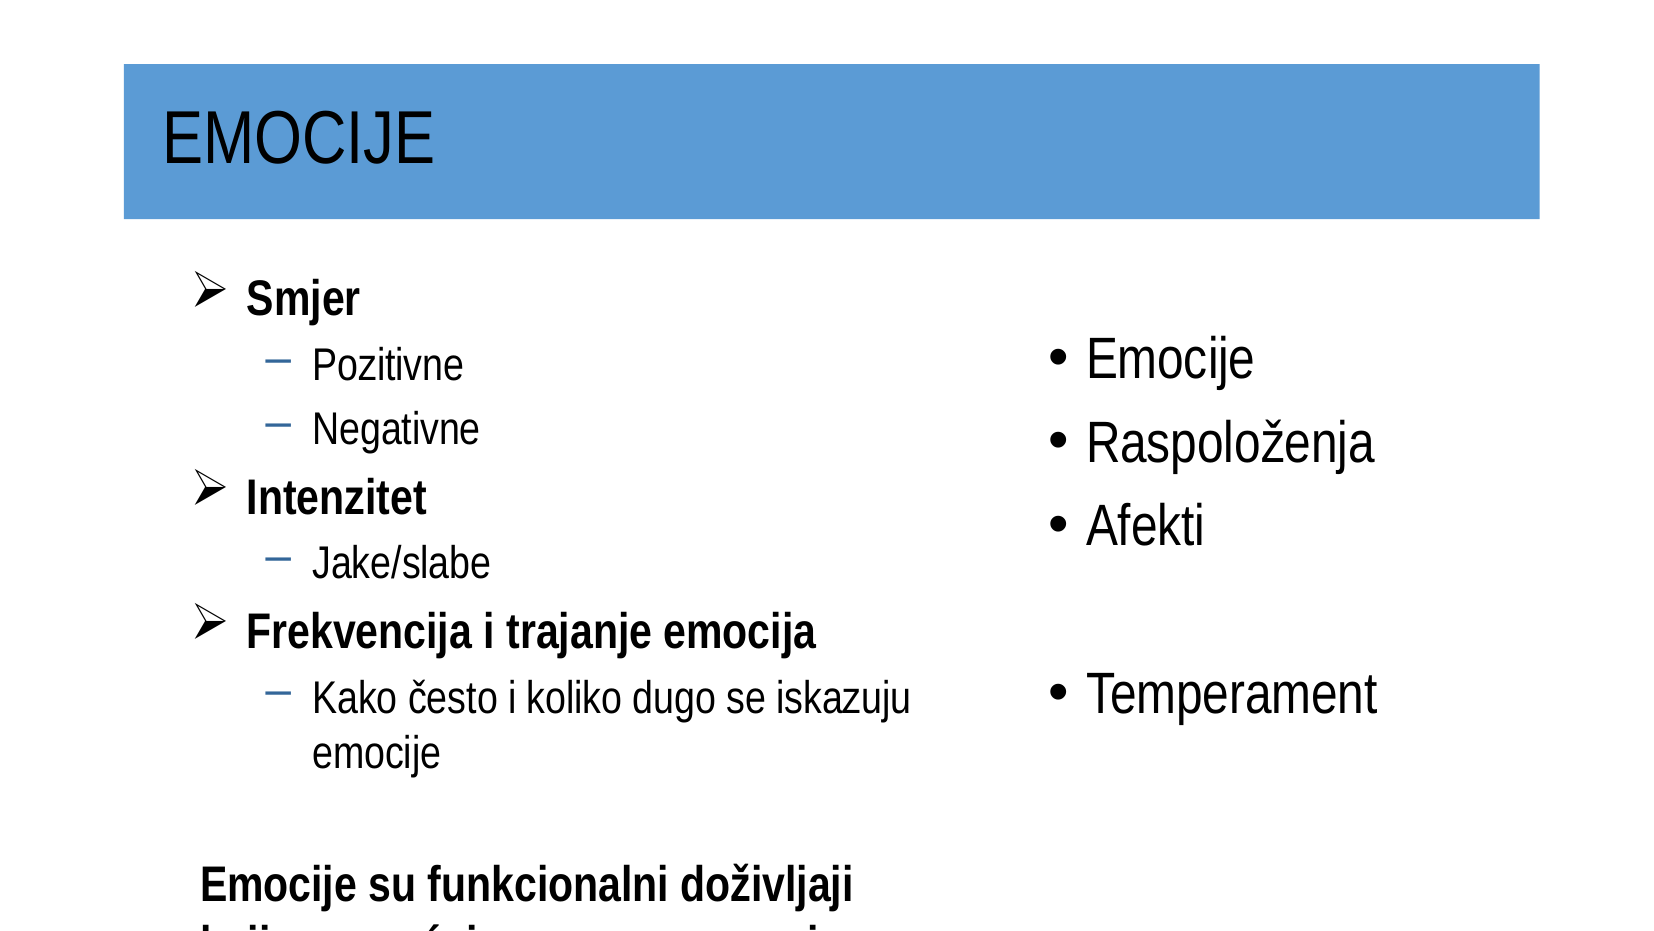

# EMOCIJE
Smjer
Pozitivne
Negativne
Intenzitet
Jake/slabe
Frekvencija i trajanje emocija
Kako često i koliko dugo se iskazuju emocije
Emocije su funkcionalni doživljaji koji omogućuju pravovremenu i ispravnu reakciju.
Emocije
Raspoloženja
Afekti
Temperament